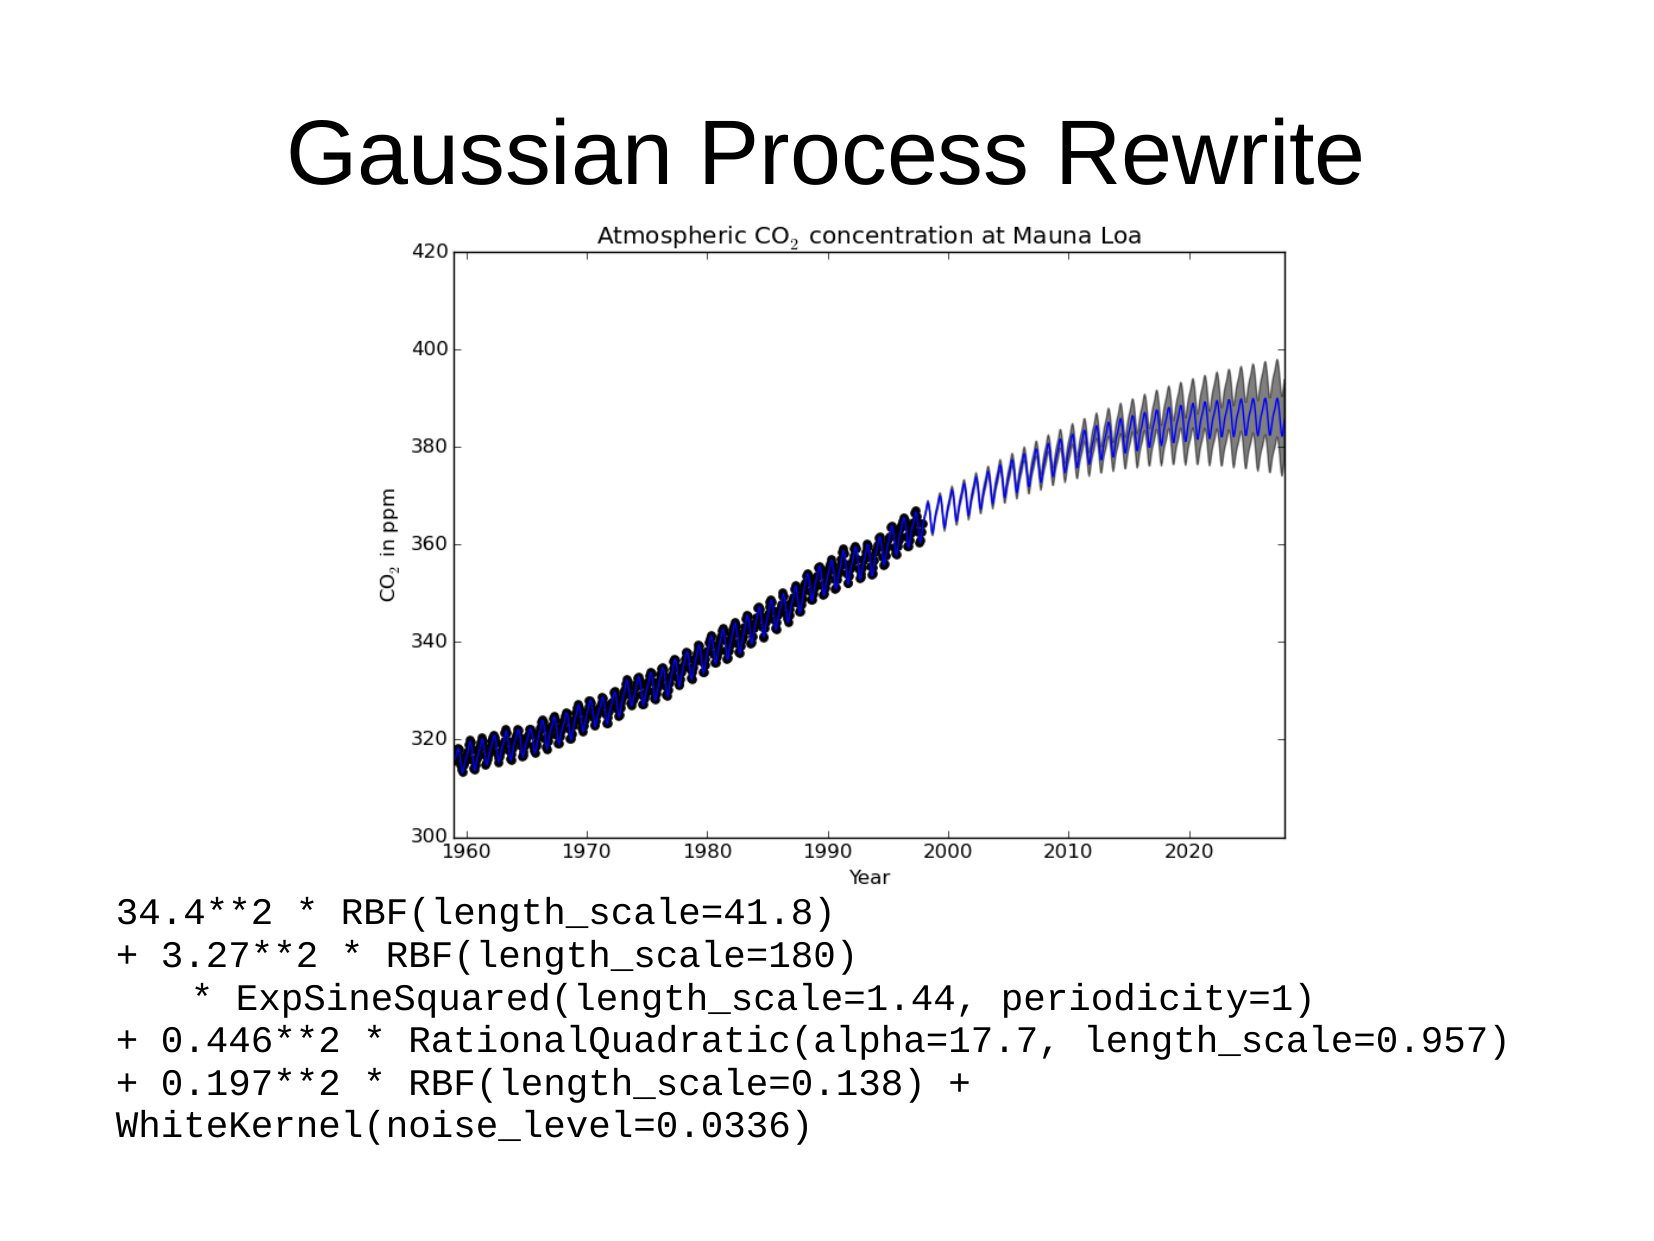

# Gaussian Process Rewrite
34.4**2 * RBF(length_scale=41.8)
+ 3.27**2 * RBF(length_scale=180)
	* ExpSineSquared(length_scale=1.44, periodicity=1)
+ 0.446**2 * RationalQuadratic(alpha=17.7, length_scale=0.957)
+ 0.197**2 * RBF(length_scale=0.138) + WhiteKernel(noise_level=0.0336)